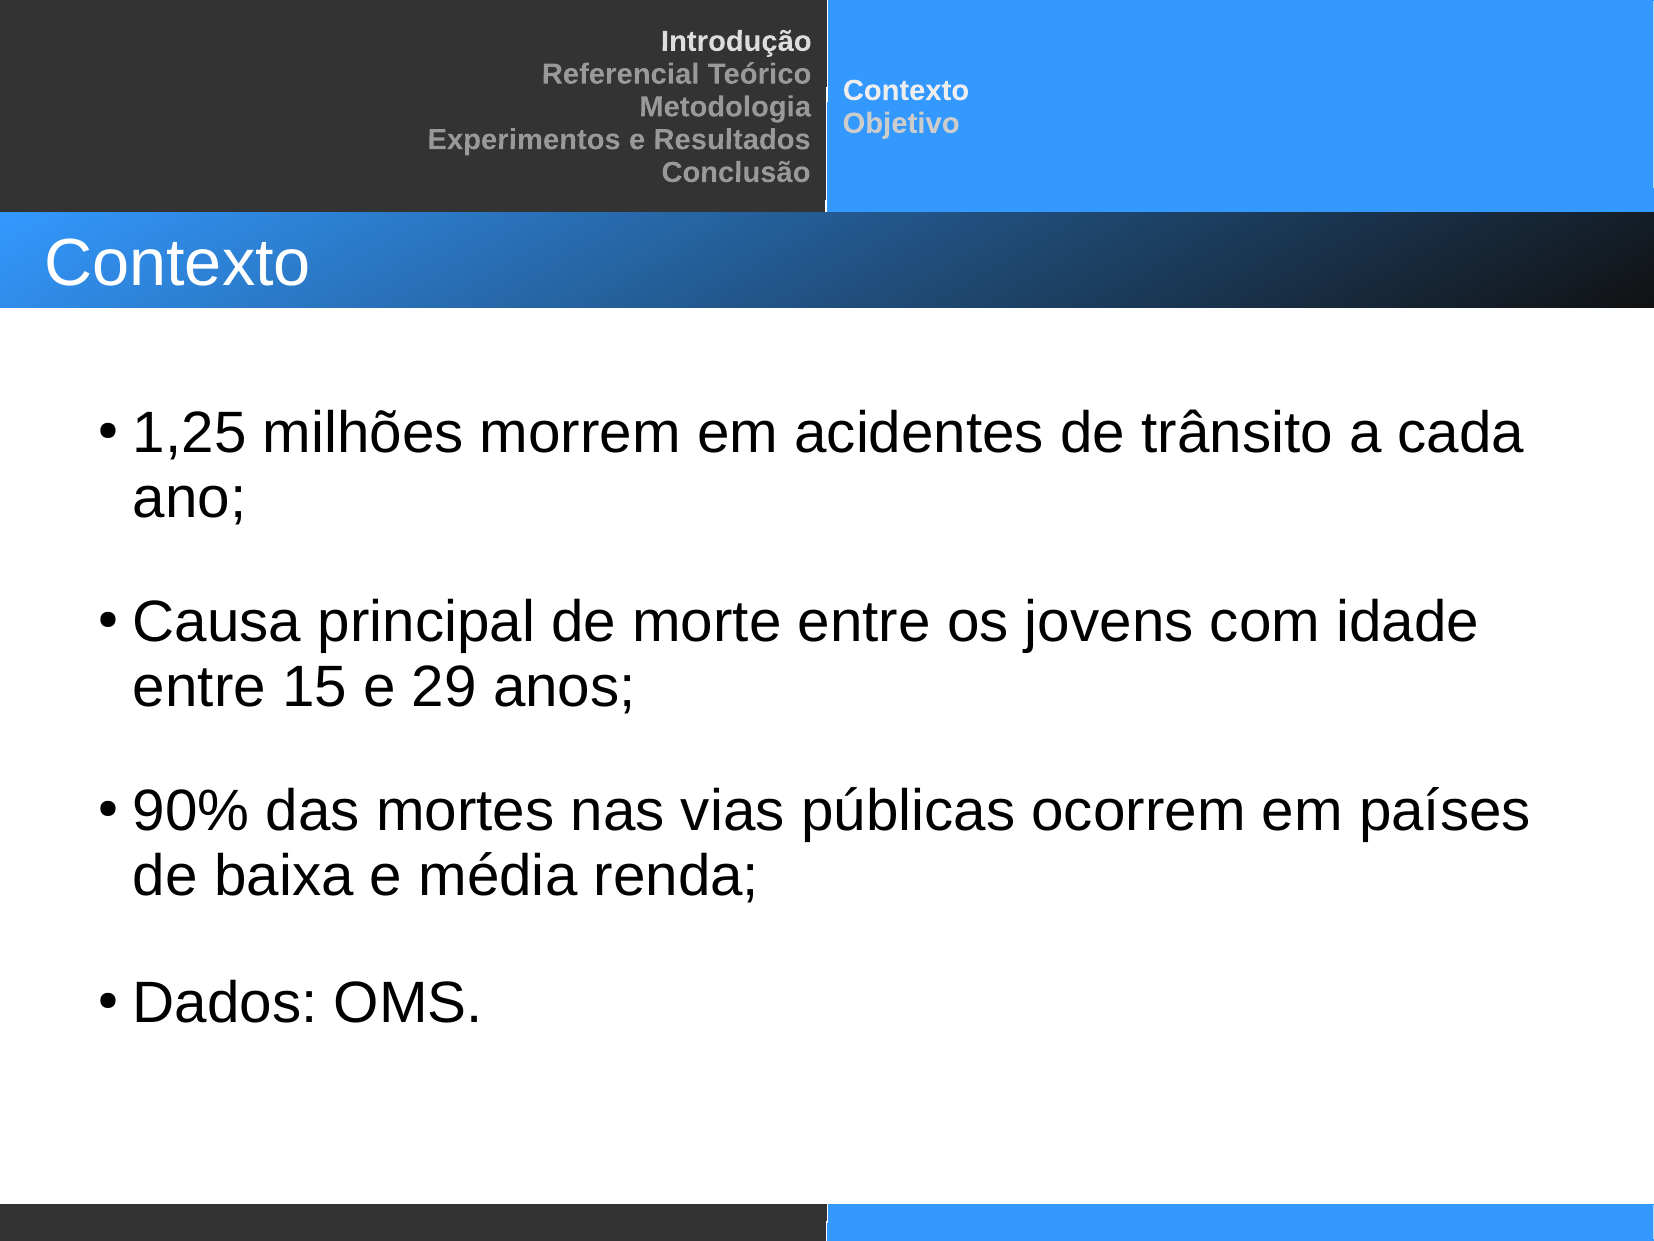

Introdução
Referencial Teórico
Metodologia
Experimentos e Resultados
Conclusão
Contexto
Objetivo
Contexto
1,25 milhões morrem em acidentes de trânsito a cada ano;
Causa principal de morte entre os jovens com idade entre 15 e 29 anos;
90% das mortes nas vias públicas ocorrem em países de baixa e média renda;
Dados: OMS.